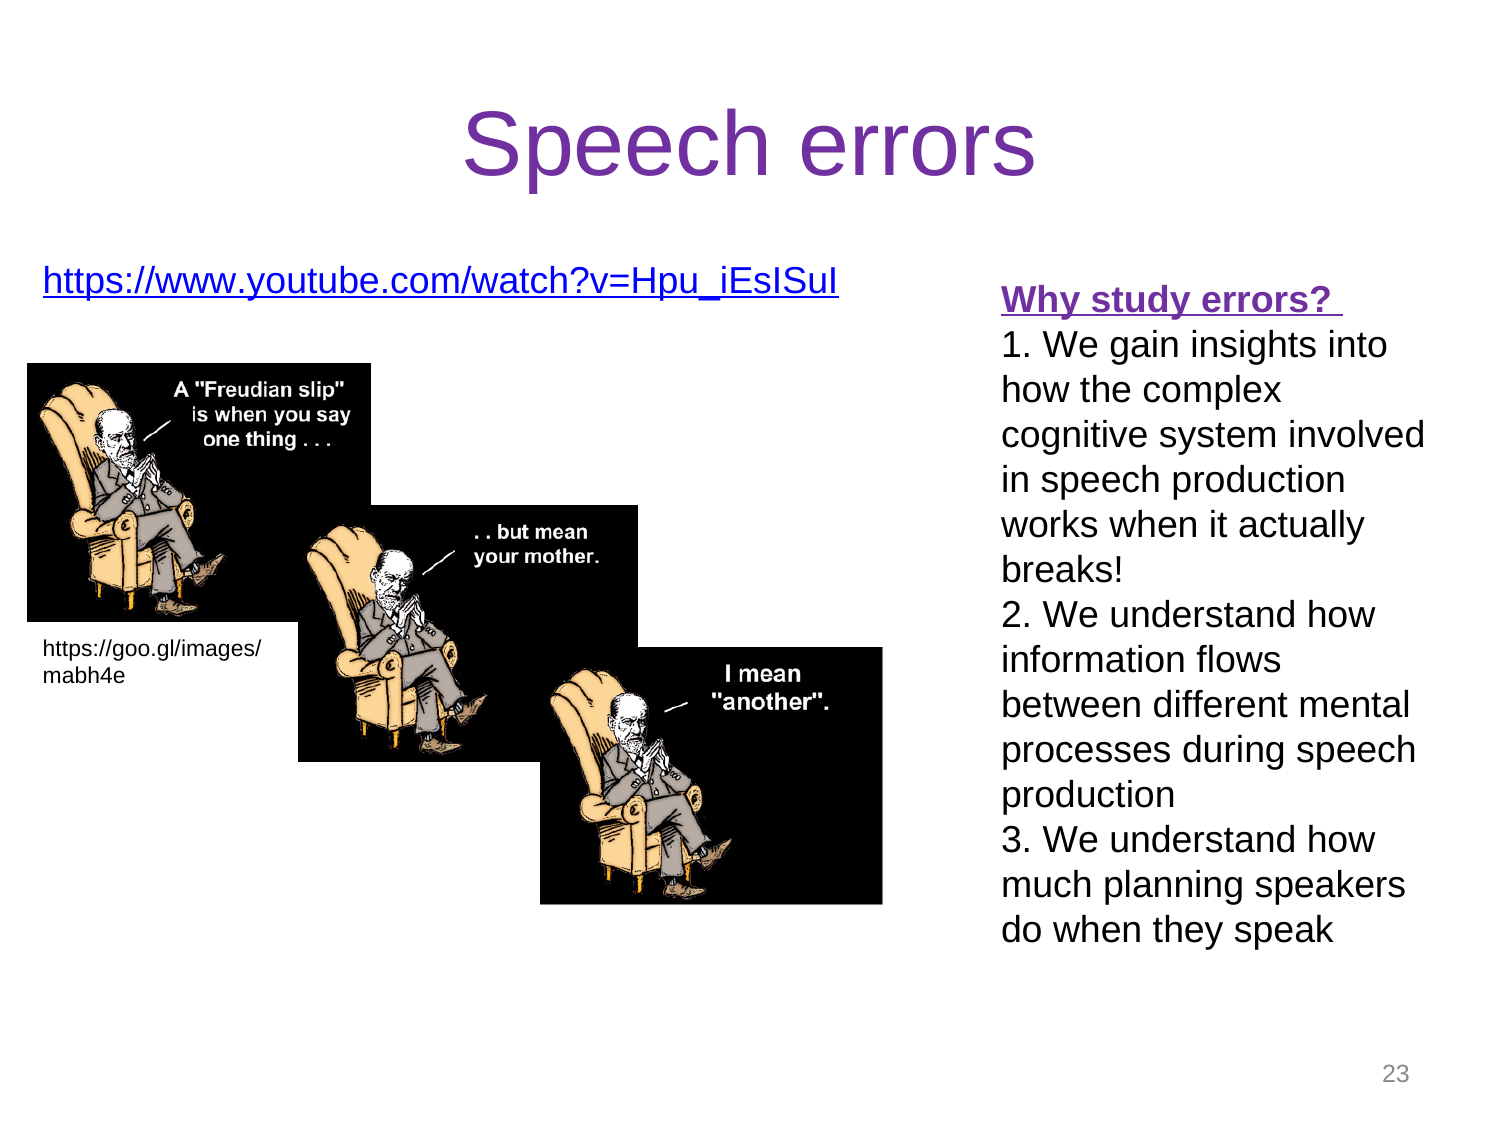

# Speech errors
https://www.youtube.com/watch?v=Hpu_iEsISuI
Why study errors?
1. We gain insights into how the complex cognitive system involved in speech production works when it actually breaks!
2. We understand how information flows between different mental processes during speech production
3. We understand how much planning speakers do when they speak
https://goo.gl/images/mabh4e